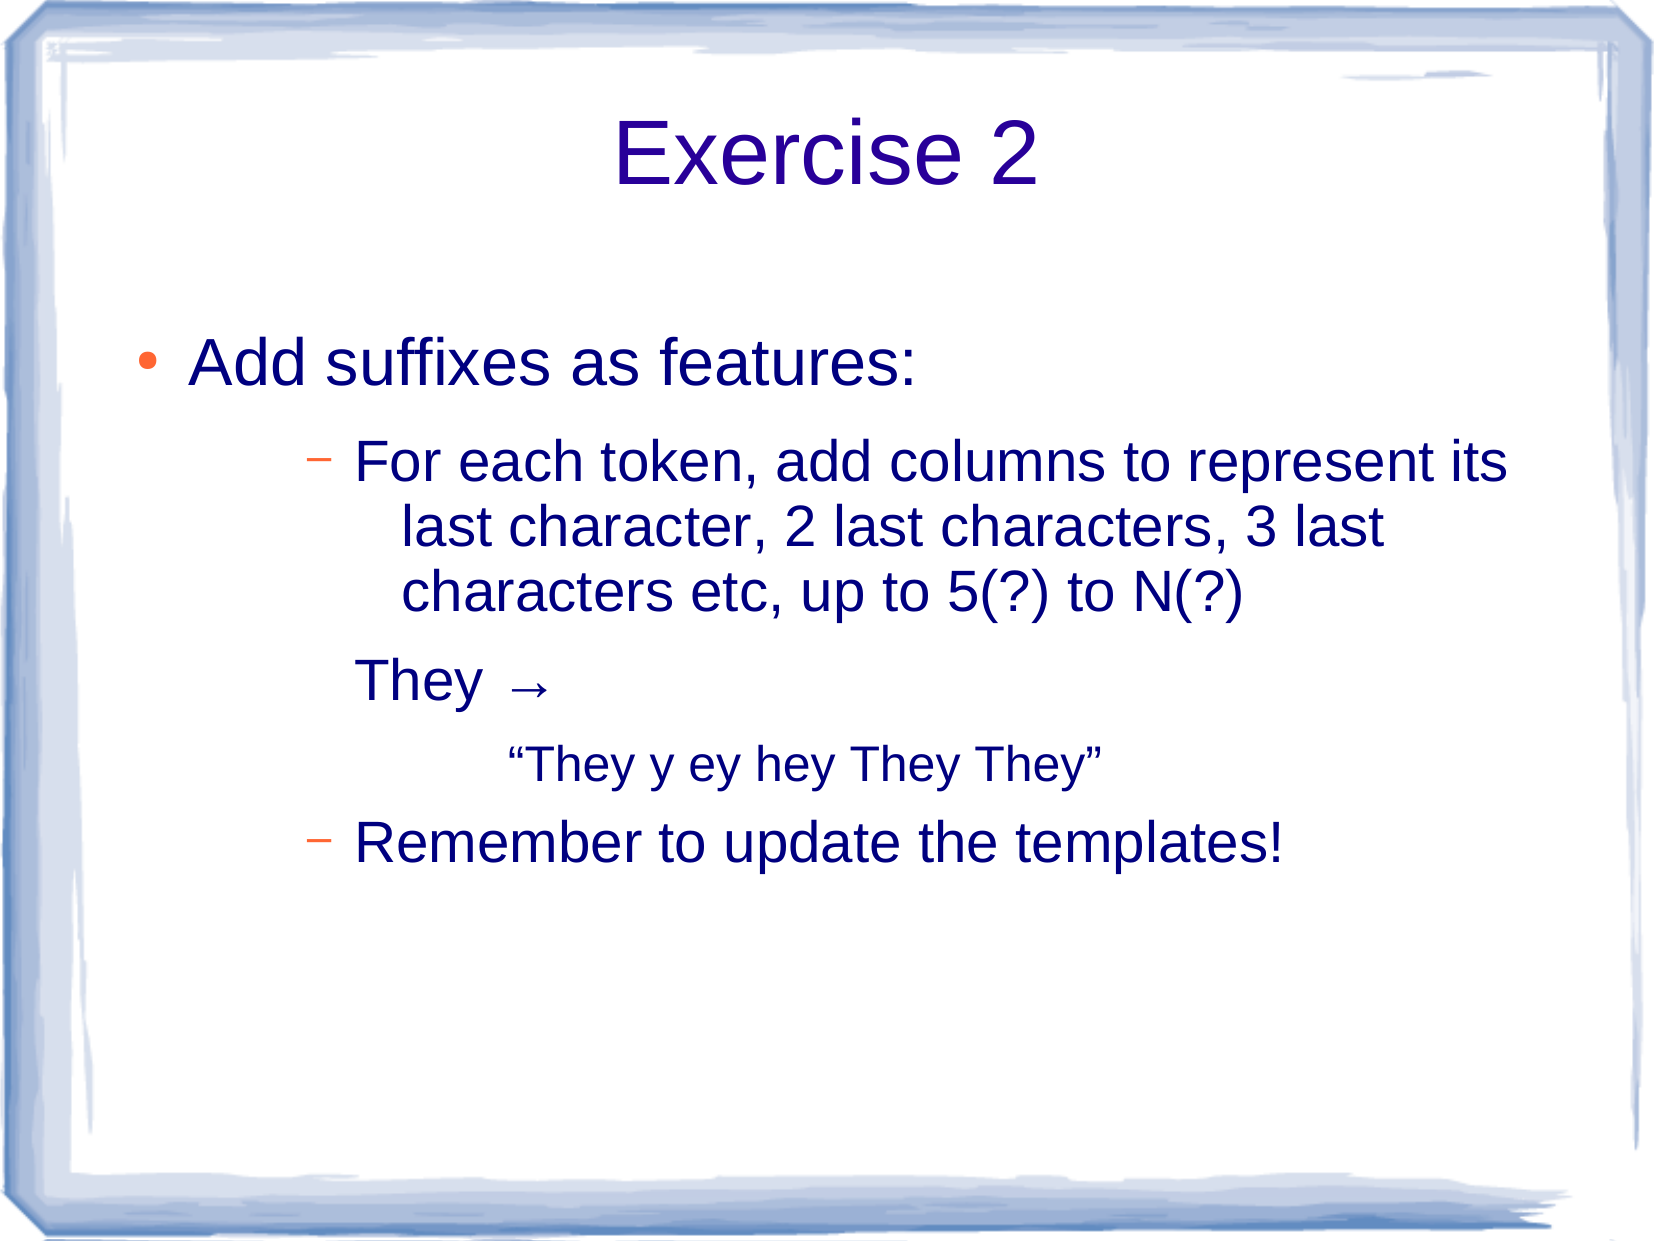

# Exercise 2
Add suffixes as features:
For each token, add columns to represent its last character, 2 last characters, 3 last characters etc, up to 5(?) to N(?)
They →
“They y ey hey They They”
Remember to update the templates!